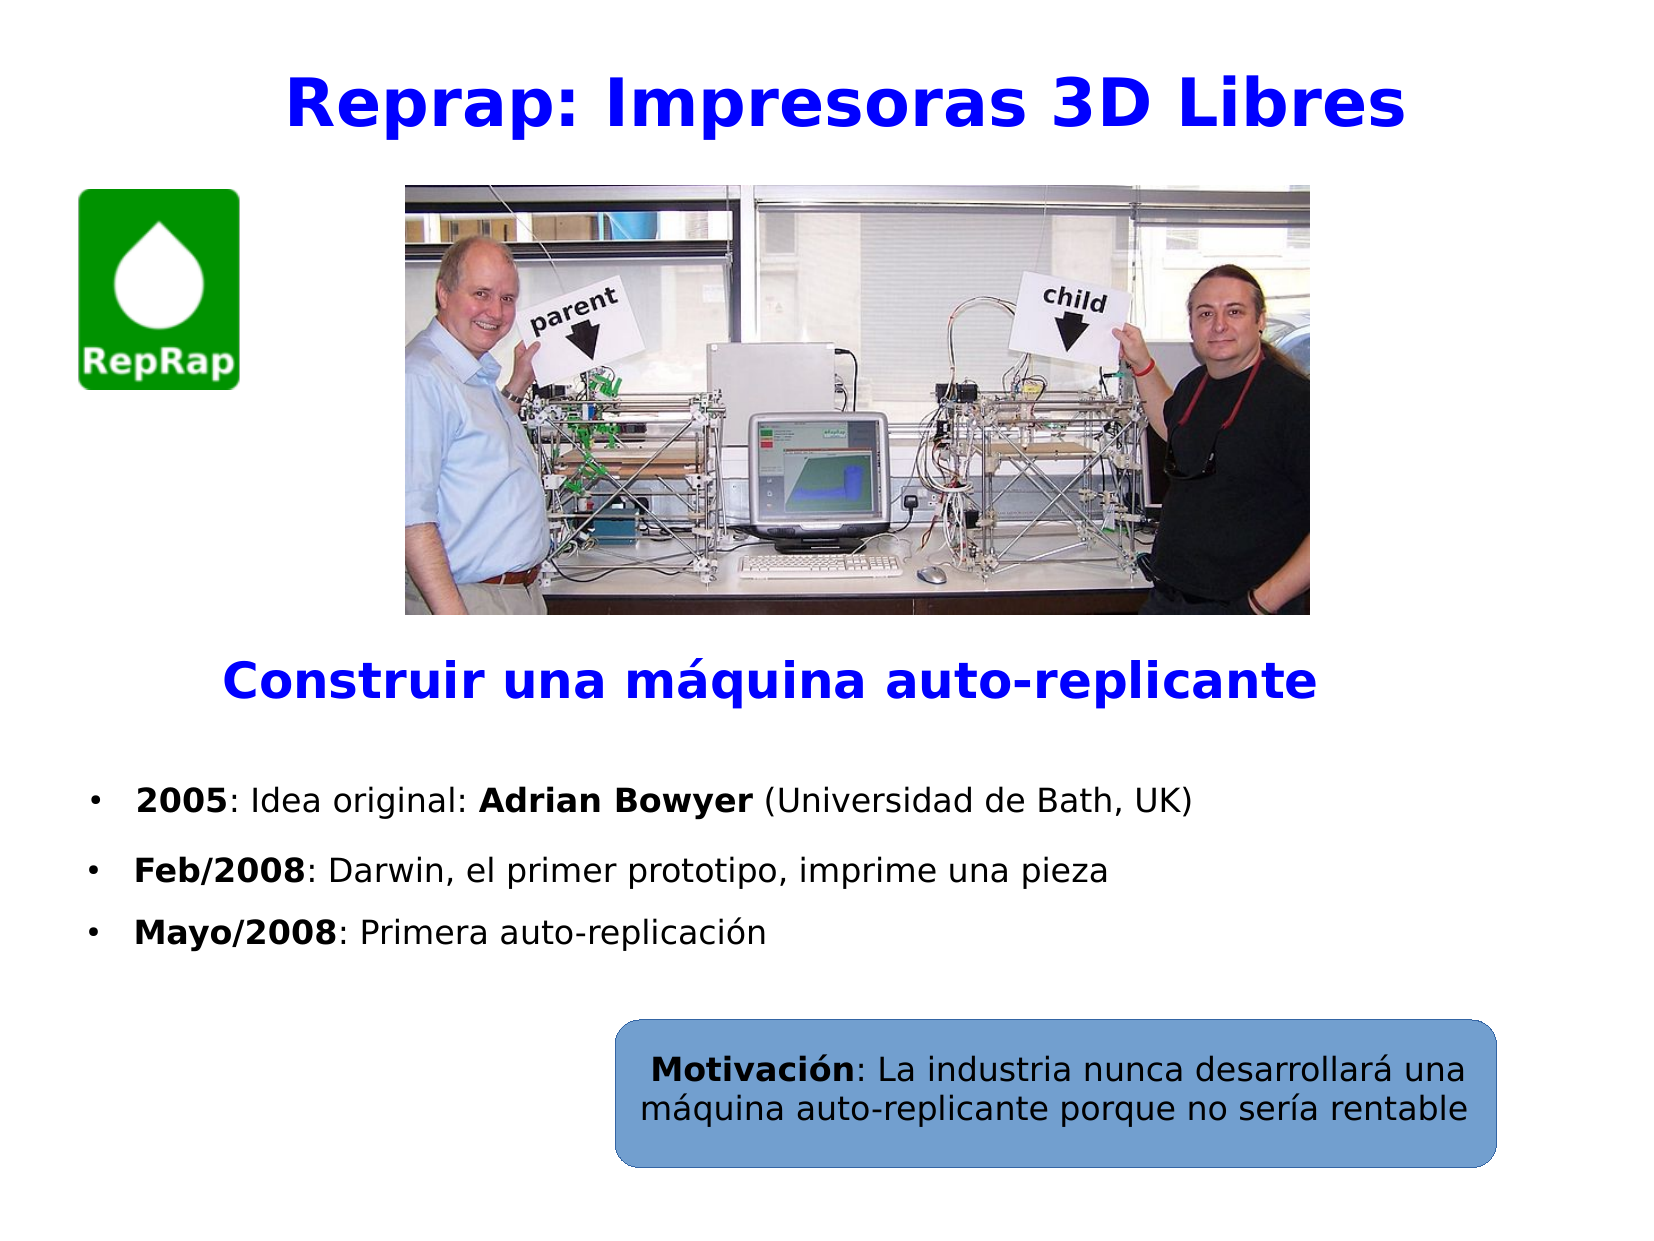

Reprap: Impresoras 3D Libres
Construir una máquina auto-replicante
 2005: Idea original: Adrian Bowyer (Universidad de Bath, UK)
 Feb/2008: Darwin, el primer prototipo, imprime una pieza
 Mayo/2008: Primera auto-replicación
 Motivación: La industria nunca desarrollará una máquina auto-replicante porque no sería rentable